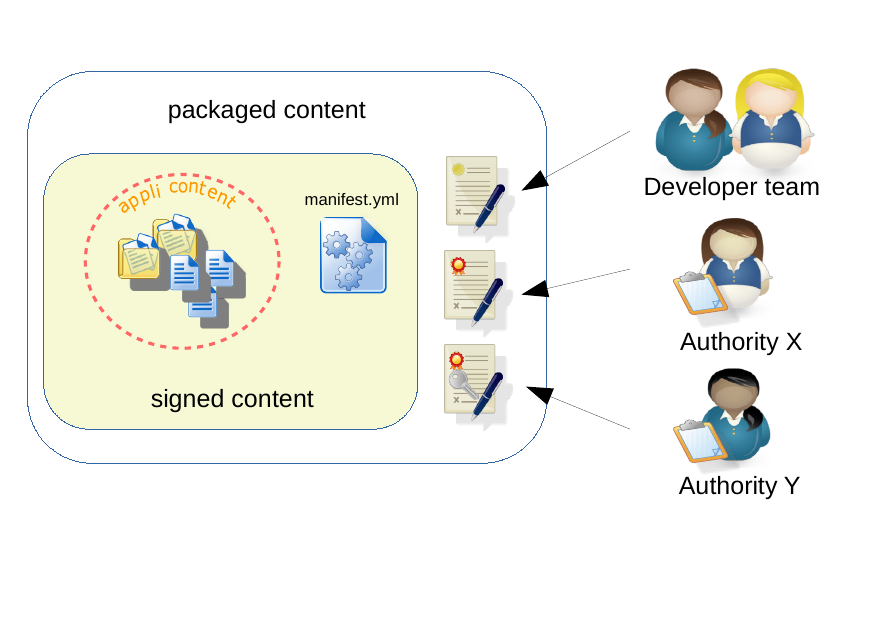

packaged content
Developer team
manifest.yml
Authority X
signed content
Authority Y